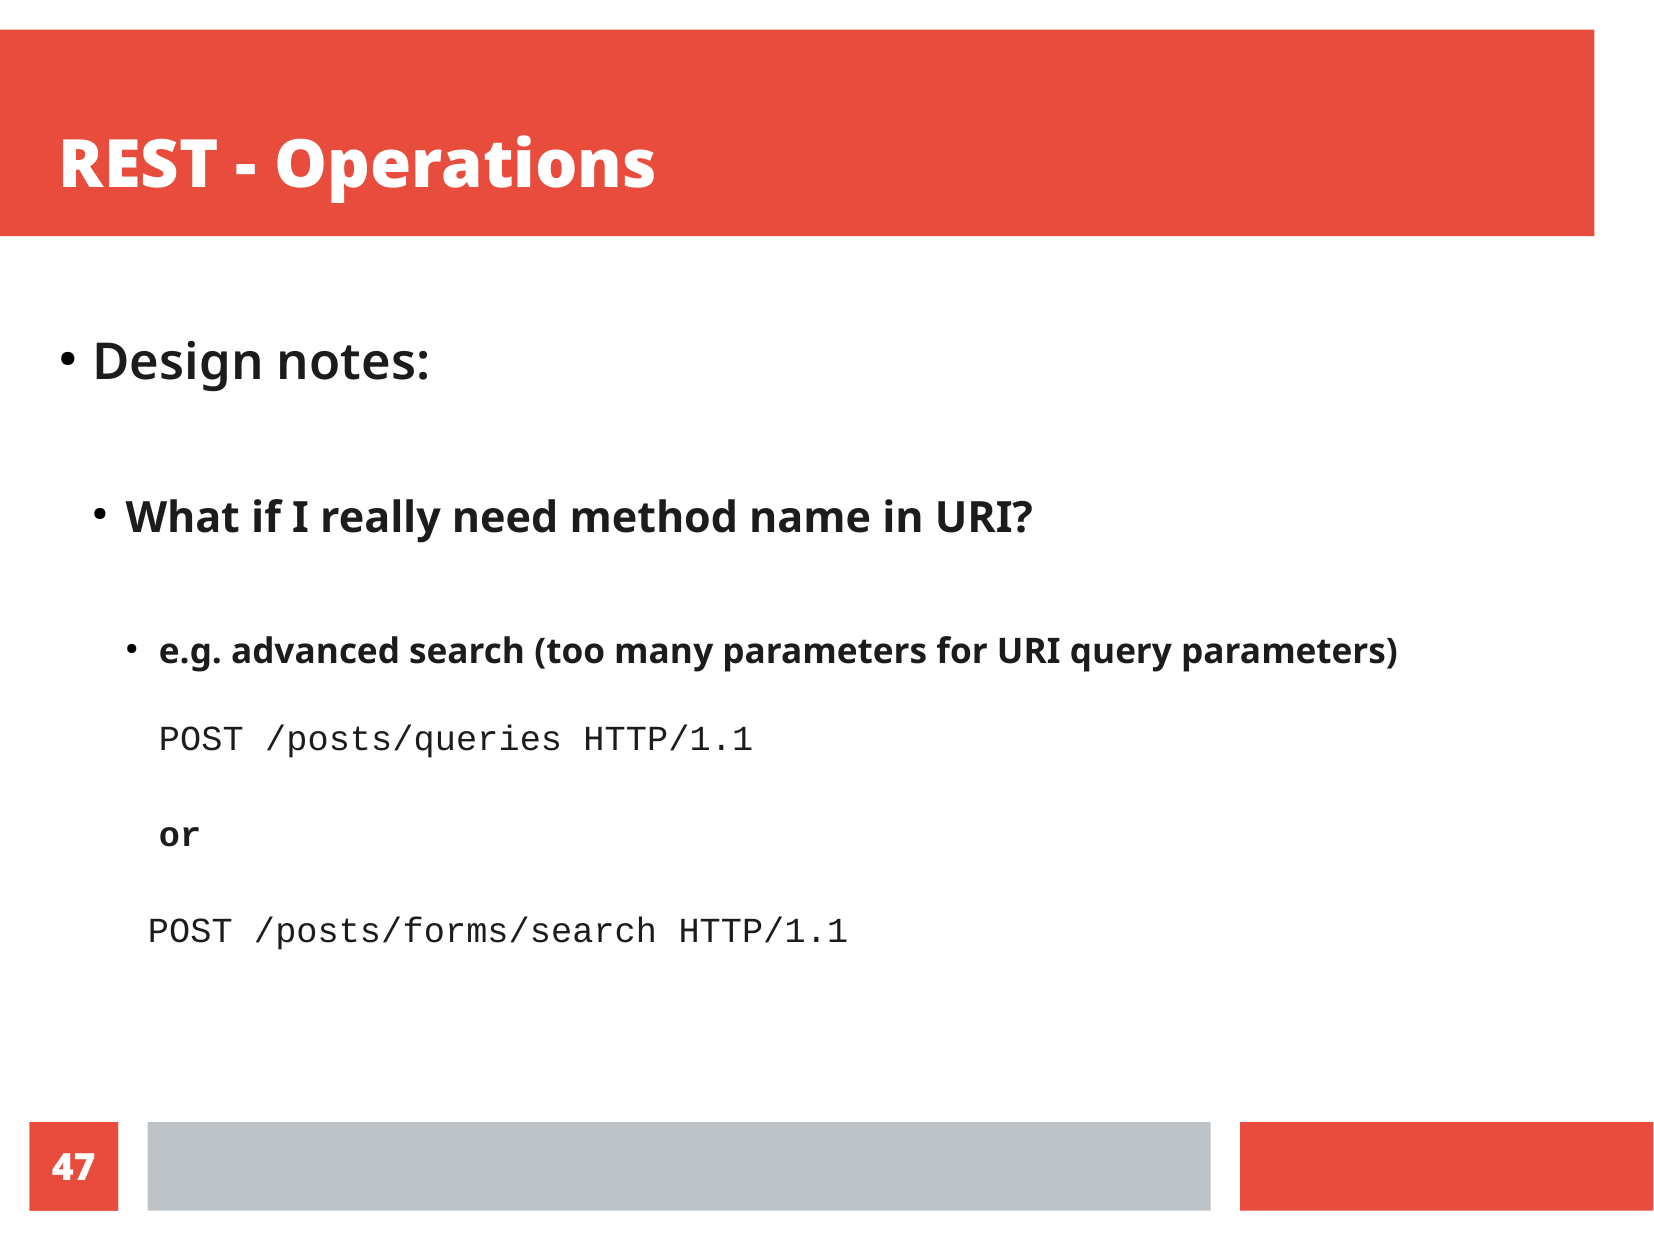

# REST - Operations
Design notes:
What if I really need method name in URI?
e.g. advanced search (too many parameters for URI query parameters)
POST /posts/queries HTTP/1.1
or
POST /posts/forms/search HTTP/1.1
47